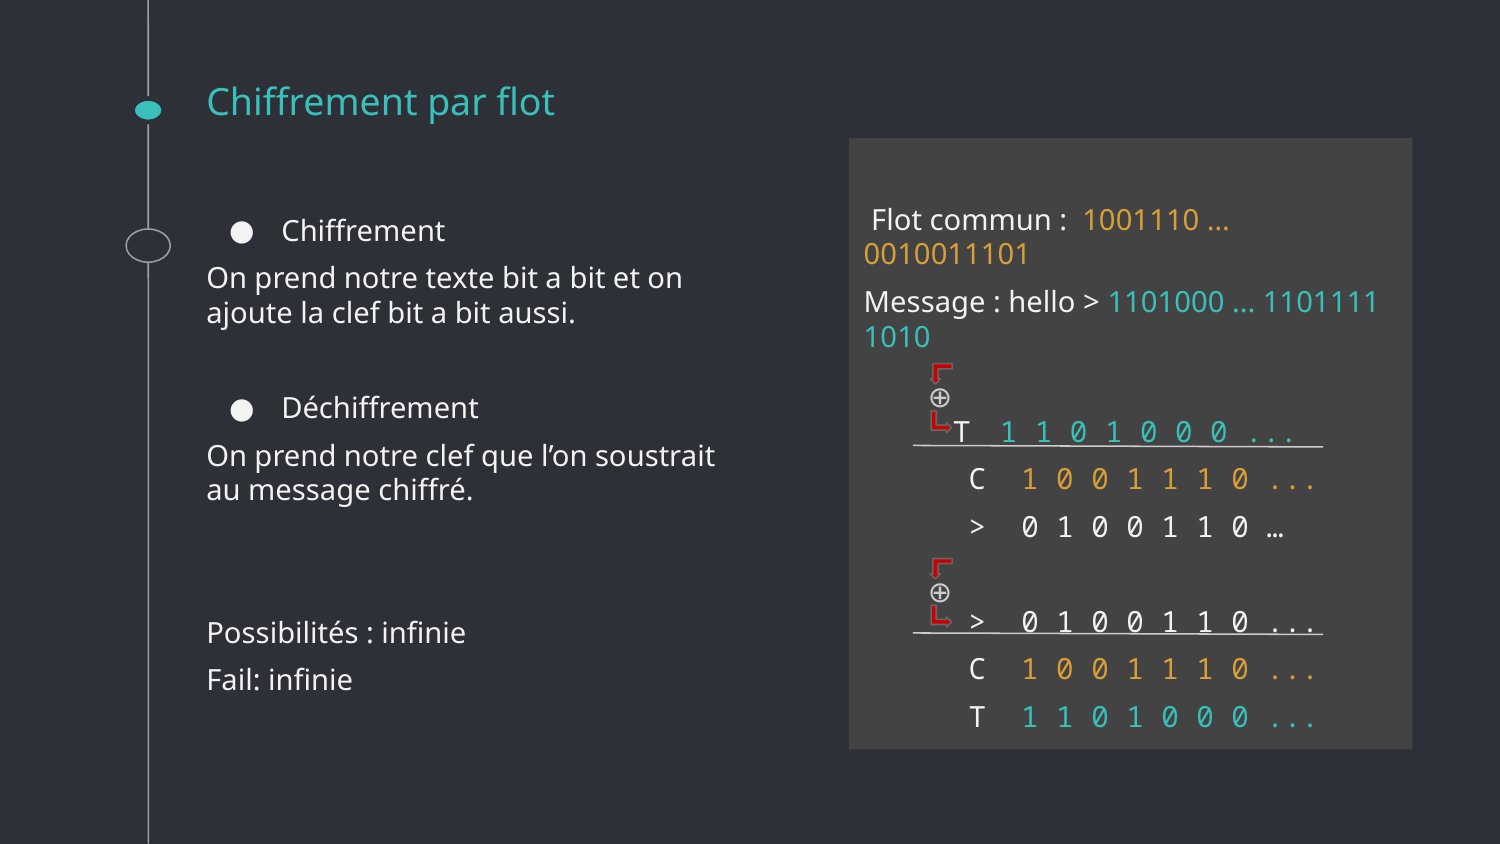

# Chiffrement par flot
 Flot commun : 1001110 … 0010011101
Message : hello > 1101000 ... 1101111 1010
 T 1 1 0 1 0 0 0 ...
 C 1 0 0 1 1 1 0 ...
 > 0 1 0 0 1 1 0 …
 > 0 1 0 0 1 1 0 ...
 C 1 0 0 1 1 1 0 ...
 T 1 1 0 1 0 0 0 ...
Chiffrement
On prend notre texte bit a bit et on ajoute la clef bit a bit aussi.
Déchiffrement
On prend notre clef que l’on soustrait au message chiffré.
Possibilités : infinie
Fail: infinie
⊕
⊕